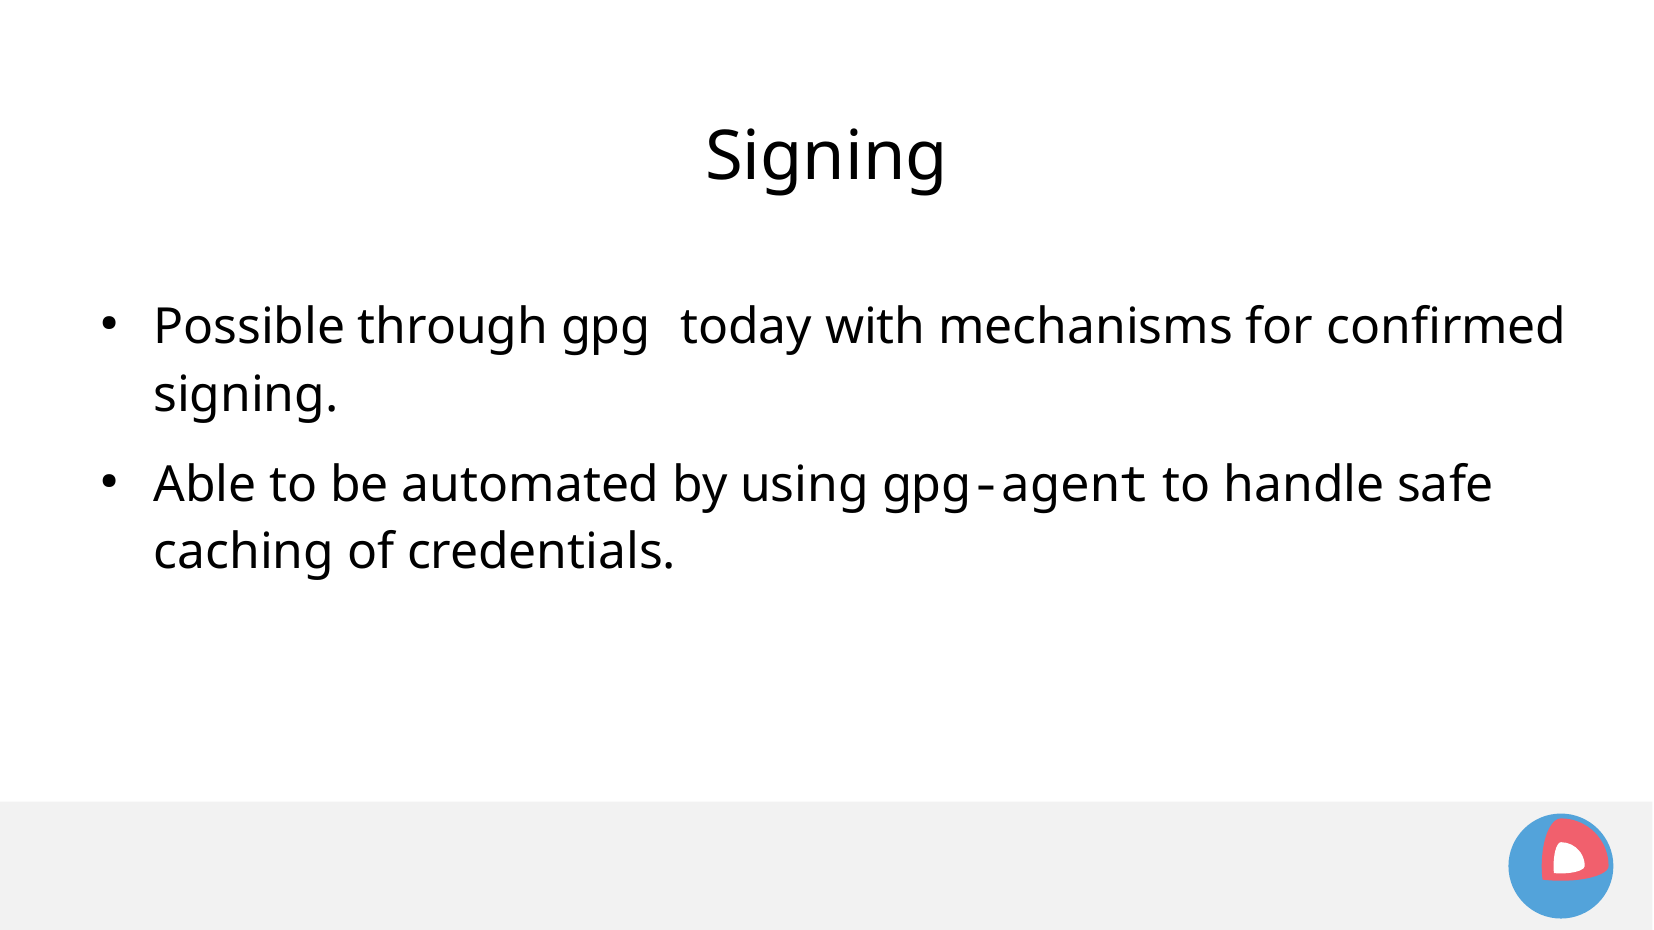

# Signing
Possible through gpg today with mechanisms for confirmed signing.
Able to be automated by using gpg-agent to handle safe caching of credentials.